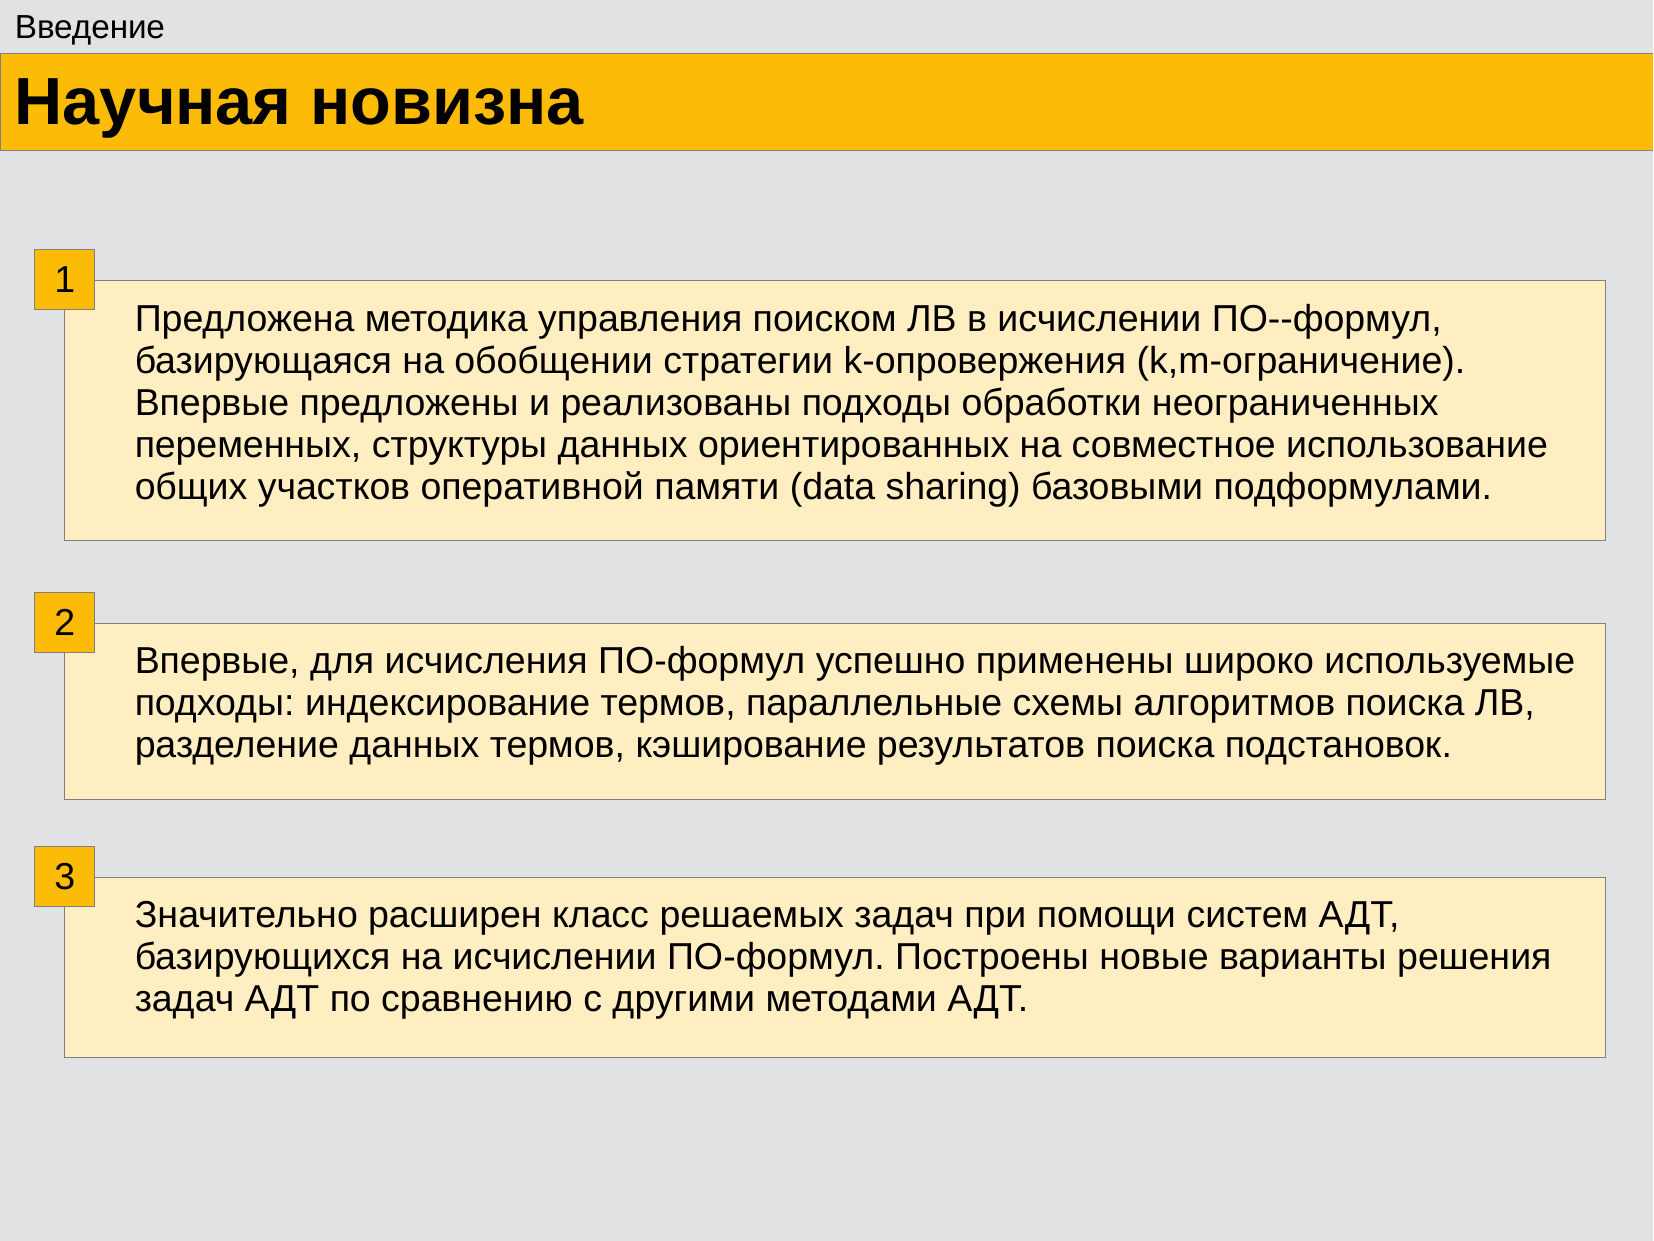

Введение
Научная новизна
1
Предложена методика управления поиском ЛВ в исчислении ПО--формул,
базирующаяся на обобщении стратегии k-опровержения (k,m-ограничение).
Впервые предложены и реализованы подходы обработки неограниченных
переменных, структуры данных ориентированных на совместное использование
общих участков оперативной памяти (data sharing) базовыми подформулами.
2
Впервые, для исчисления ПО-формул успешно применены широко используемые
подходы: индексирование термов, параллельные схемы алгоритмов поиска ЛВ,
разделение данных термов, кэширование результатов поиска подстановок.
3
Значительно расширен класс решаемых задач при помощи систем АДТ,
базирующихся на исчислении ПО-формул. Построены новые варианты решения
задач АДТ по сравнению с другими методами АДТ.